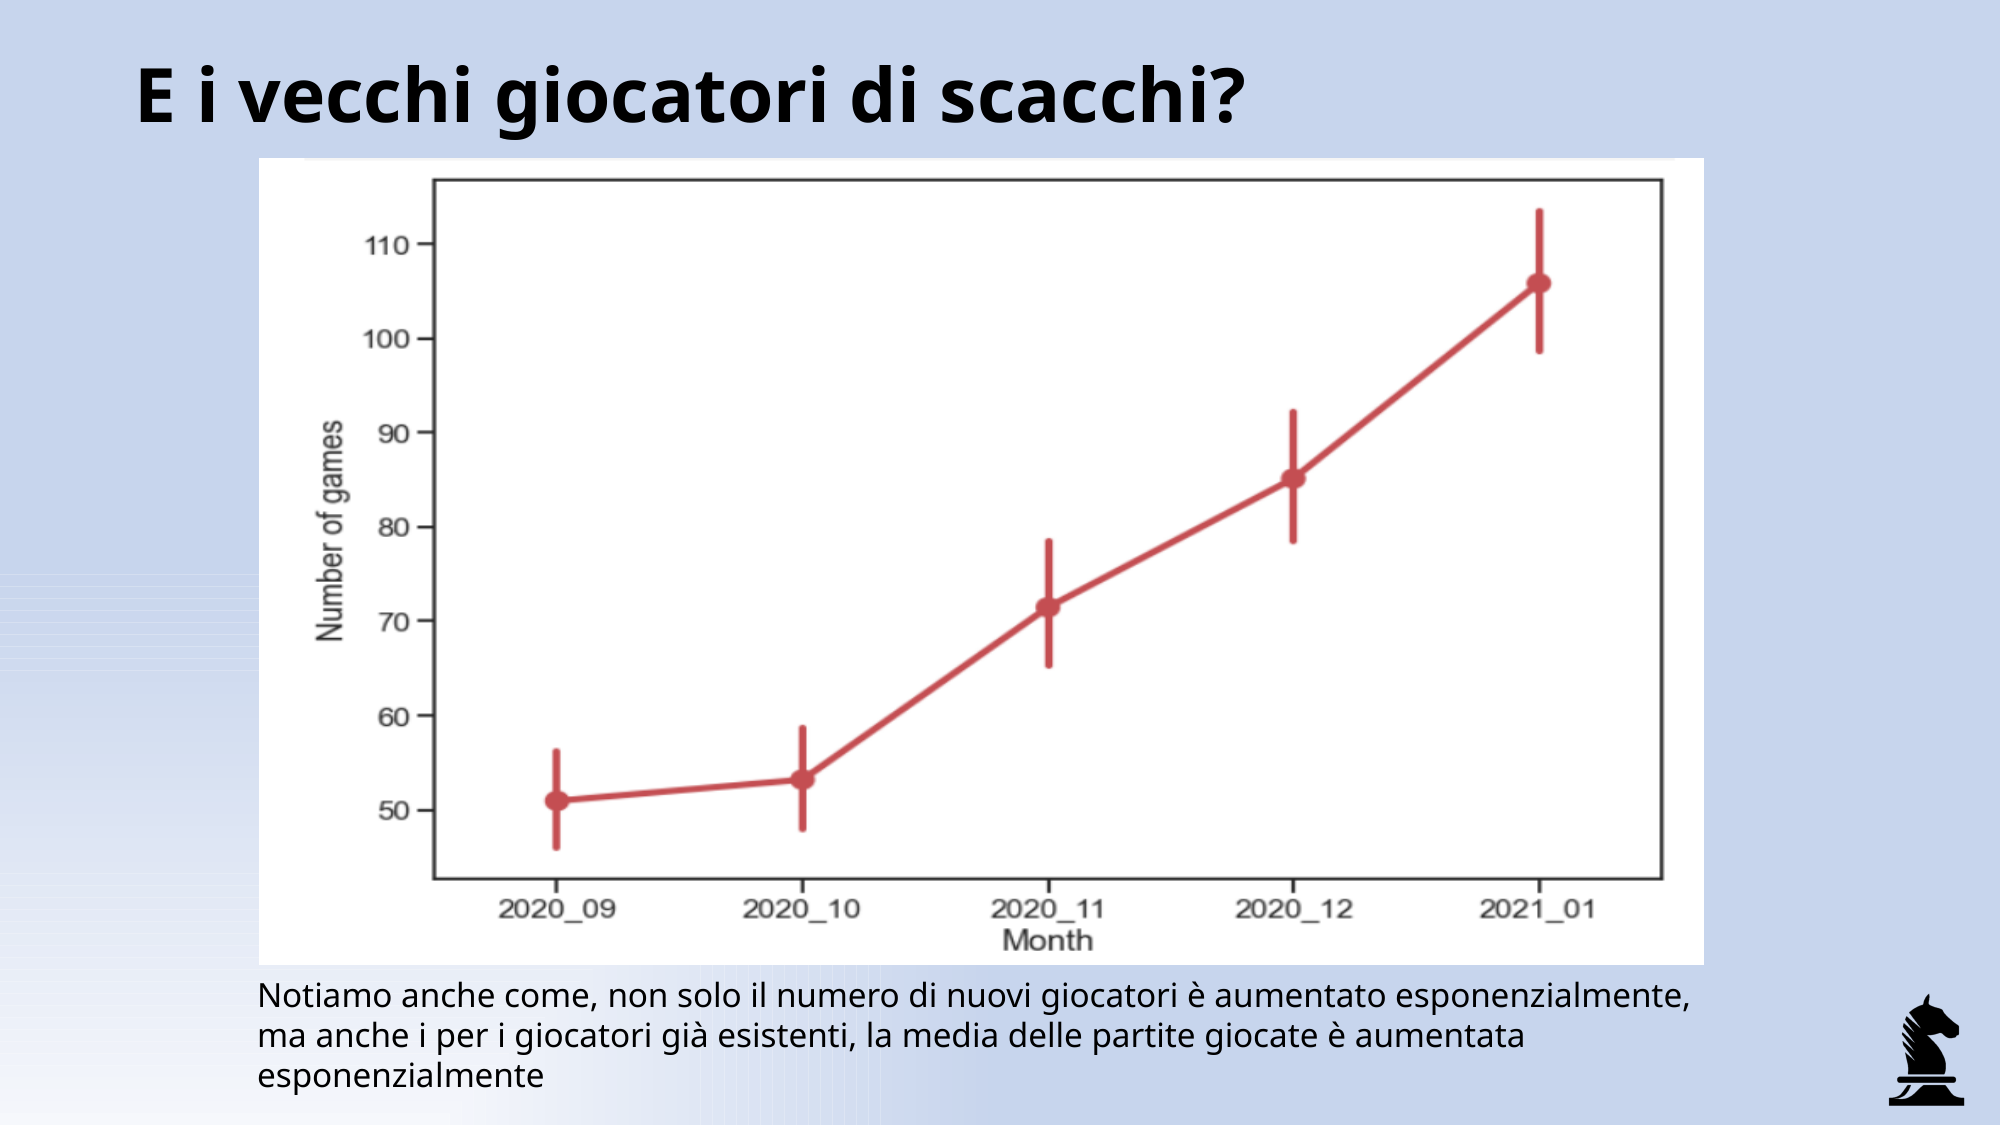

E i vecchi giocatori di scacchi?
Notiamo anche come, non solo il numero di nuovi giocatori è aumentato esponenzialmente, ma anche i per i giocatori già esistenti, la media delle partite giocate è aumentata esponenzialmente